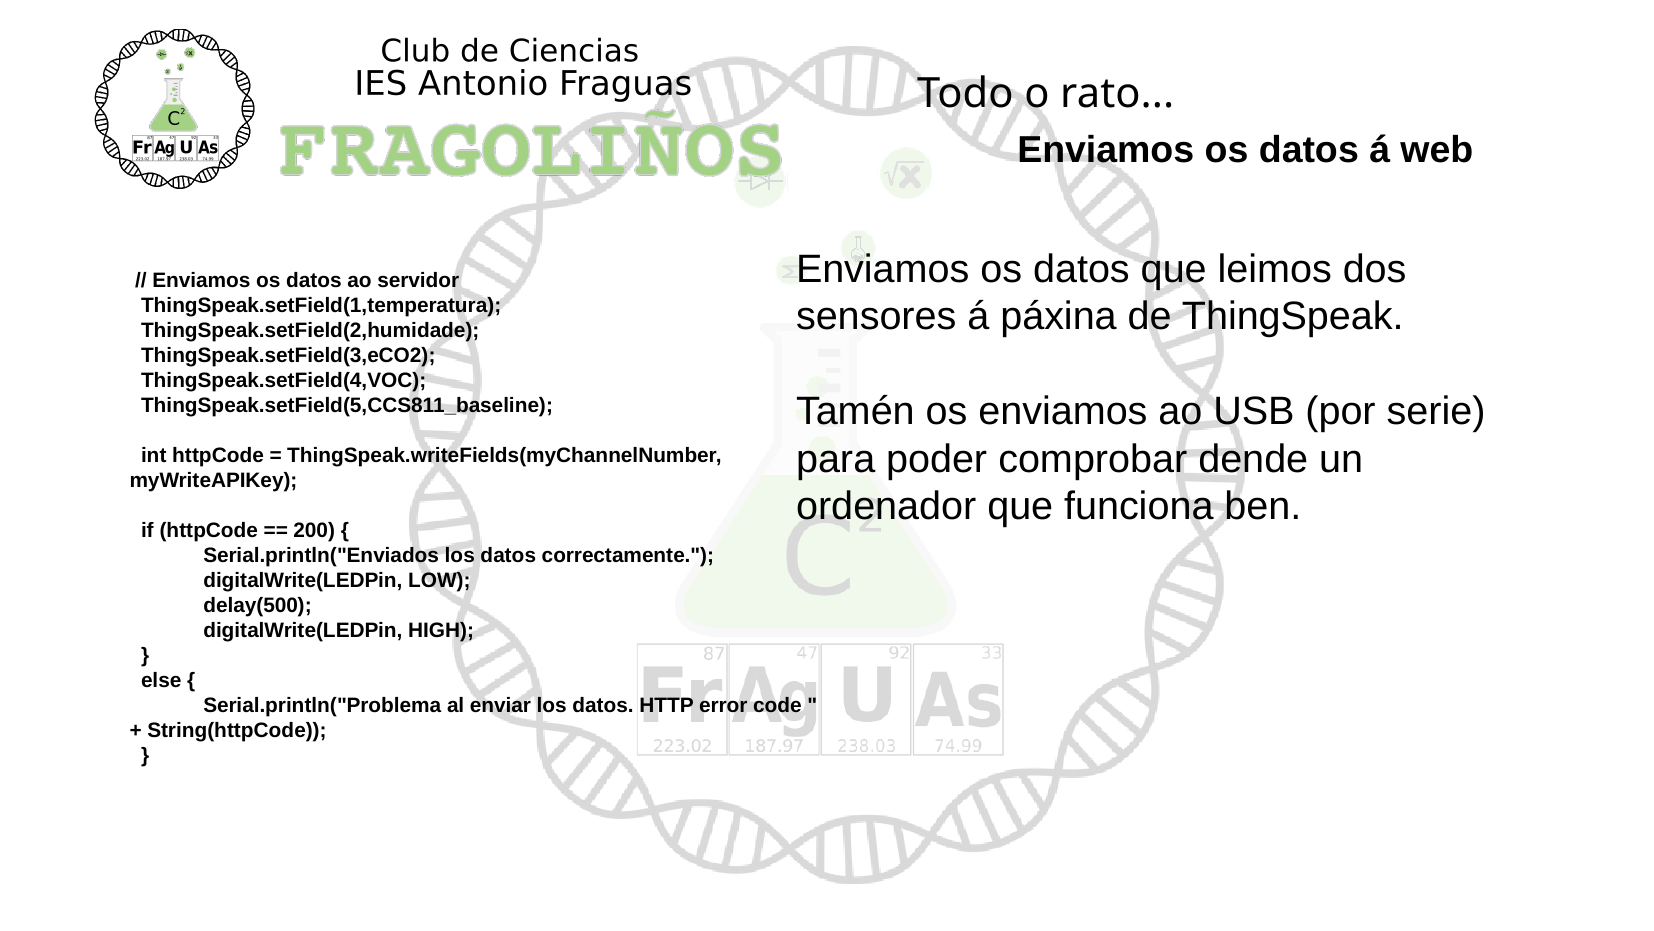

Todo o rato...
Enviamos os datos á web
Enviamos os datos que leimos dos sensores á páxina de ThingSpeak.
Tamén os enviamos ao USB (por serie) para poder comprobar dende un ordenador que funciona ben.
 // Enviamos os datos ao servidor
 ThingSpeak.setField(1,temperatura);
 ThingSpeak.setField(2,humidade);
 ThingSpeak.setField(3,eCO2);
 ThingSpeak.setField(4,VOC);
 ThingSpeak.setField(5,CCS811_baseline);
 int httpCode = ThingSpeak.writeFields(myChannelNumber, myWriteAPIKey);
 if (httpCode == 200) {
	Serial.println("Enviados los datos correctamente.");
 	digitalWrite(LEDPin, LOW);
 	delay(500);
 	digitalWrite(LEDPin, HIGH);
 }
 else {
	Serial.println("Problema al enviar los datos. HTTP error code " + String(httpCode));
 }